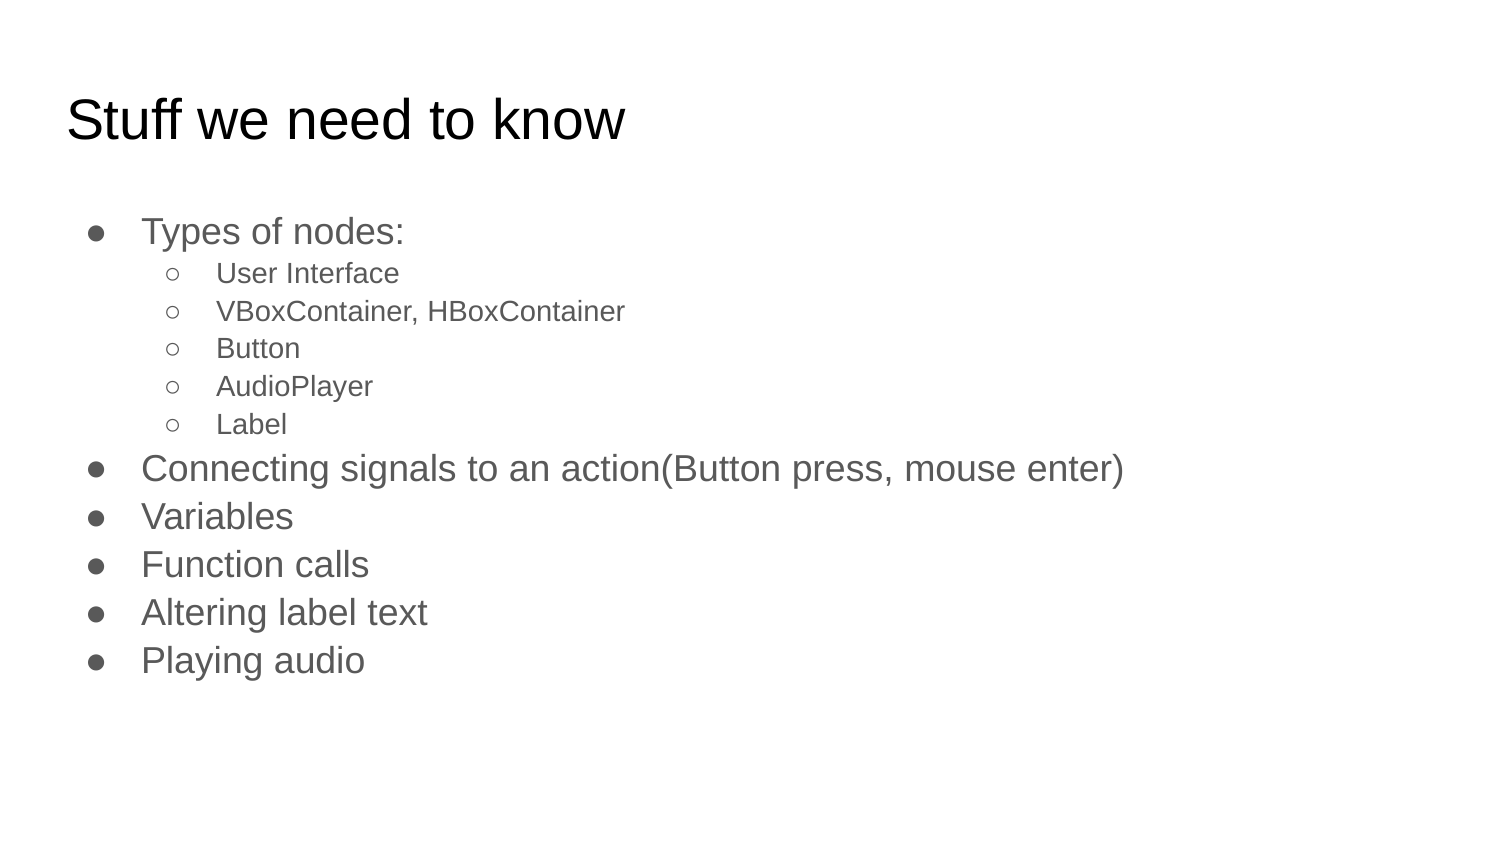

# Stuff we need to know
Types of nodes:
User Interface
VBoxContainer, HBoxContainer
Button
AudioPlayer
Label
Connecting signals to an action(Button press, mouse enter)
Variables
Function calls
Altering label text
Playing audio